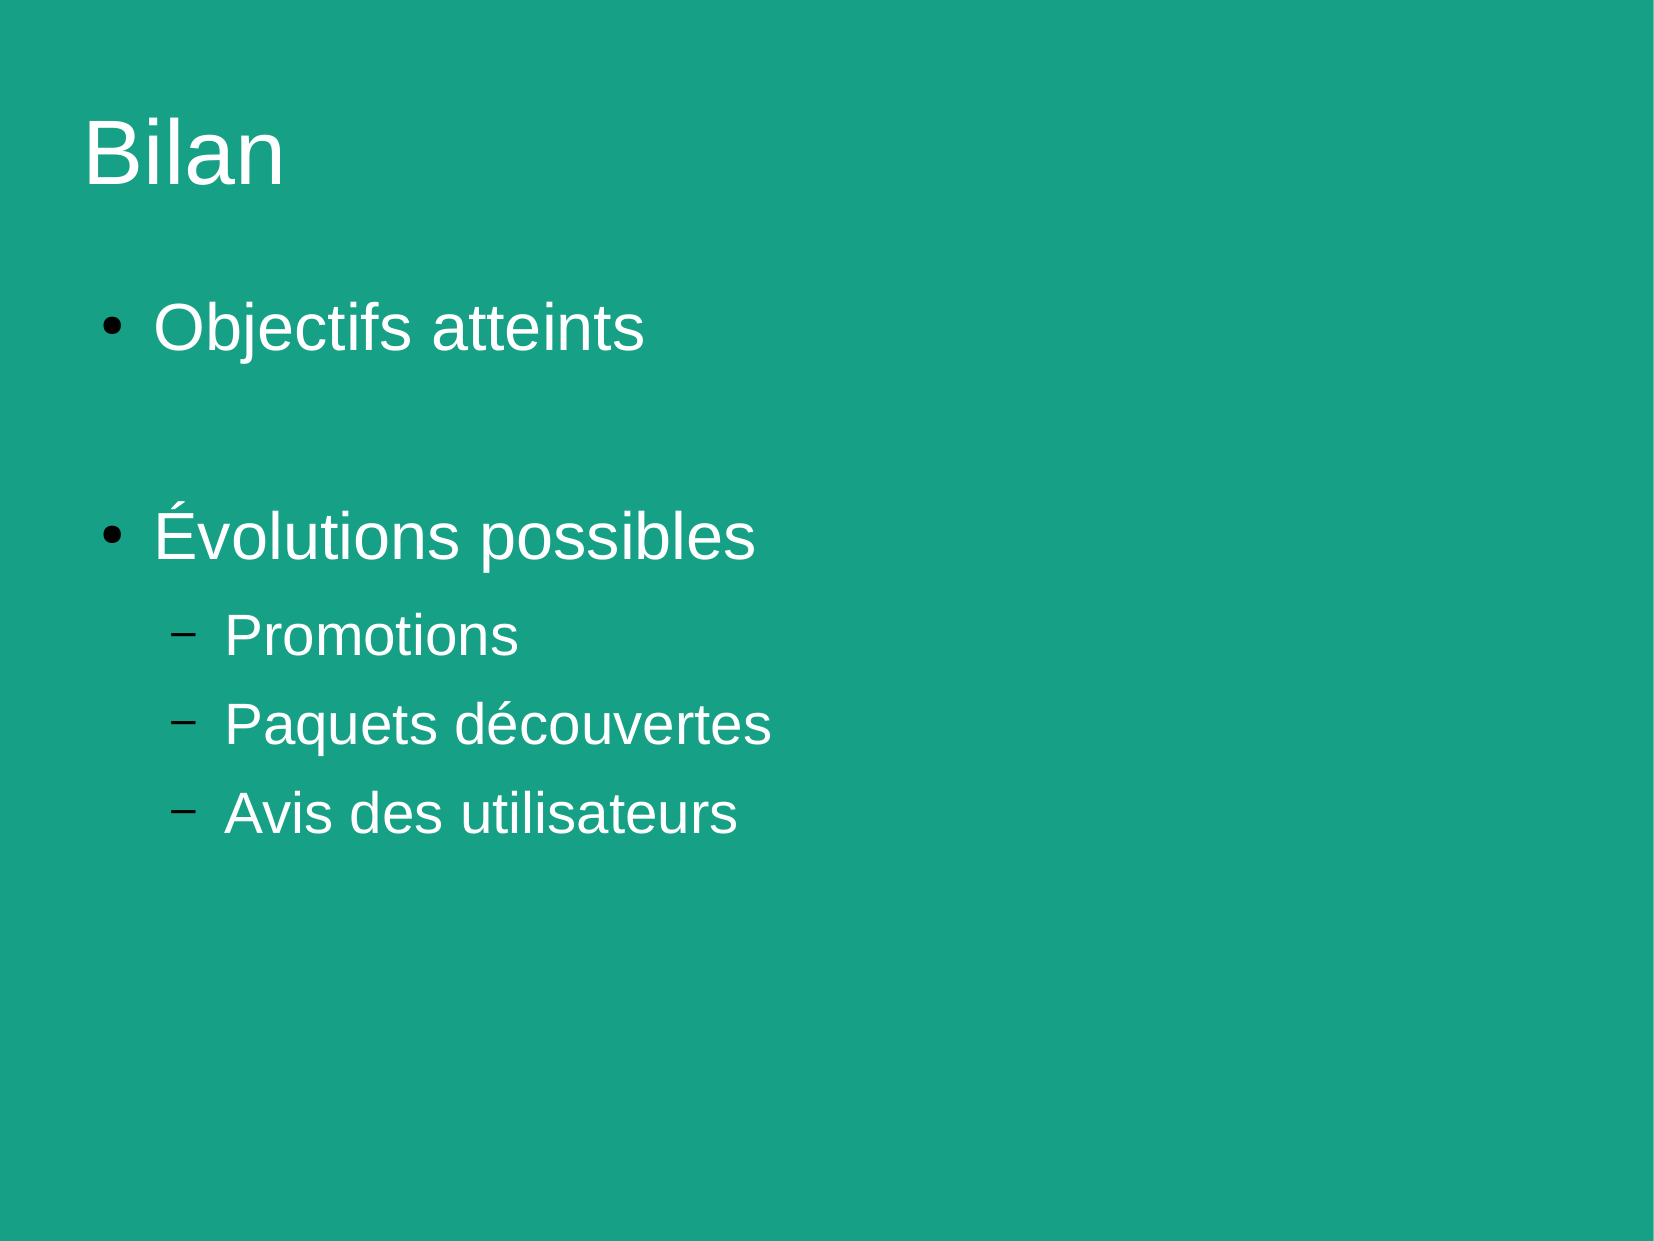

# Bilan
Objectifs atteints
Évolutions possibles
Promotions
Paquets découvertes
Avis des utilisateurs